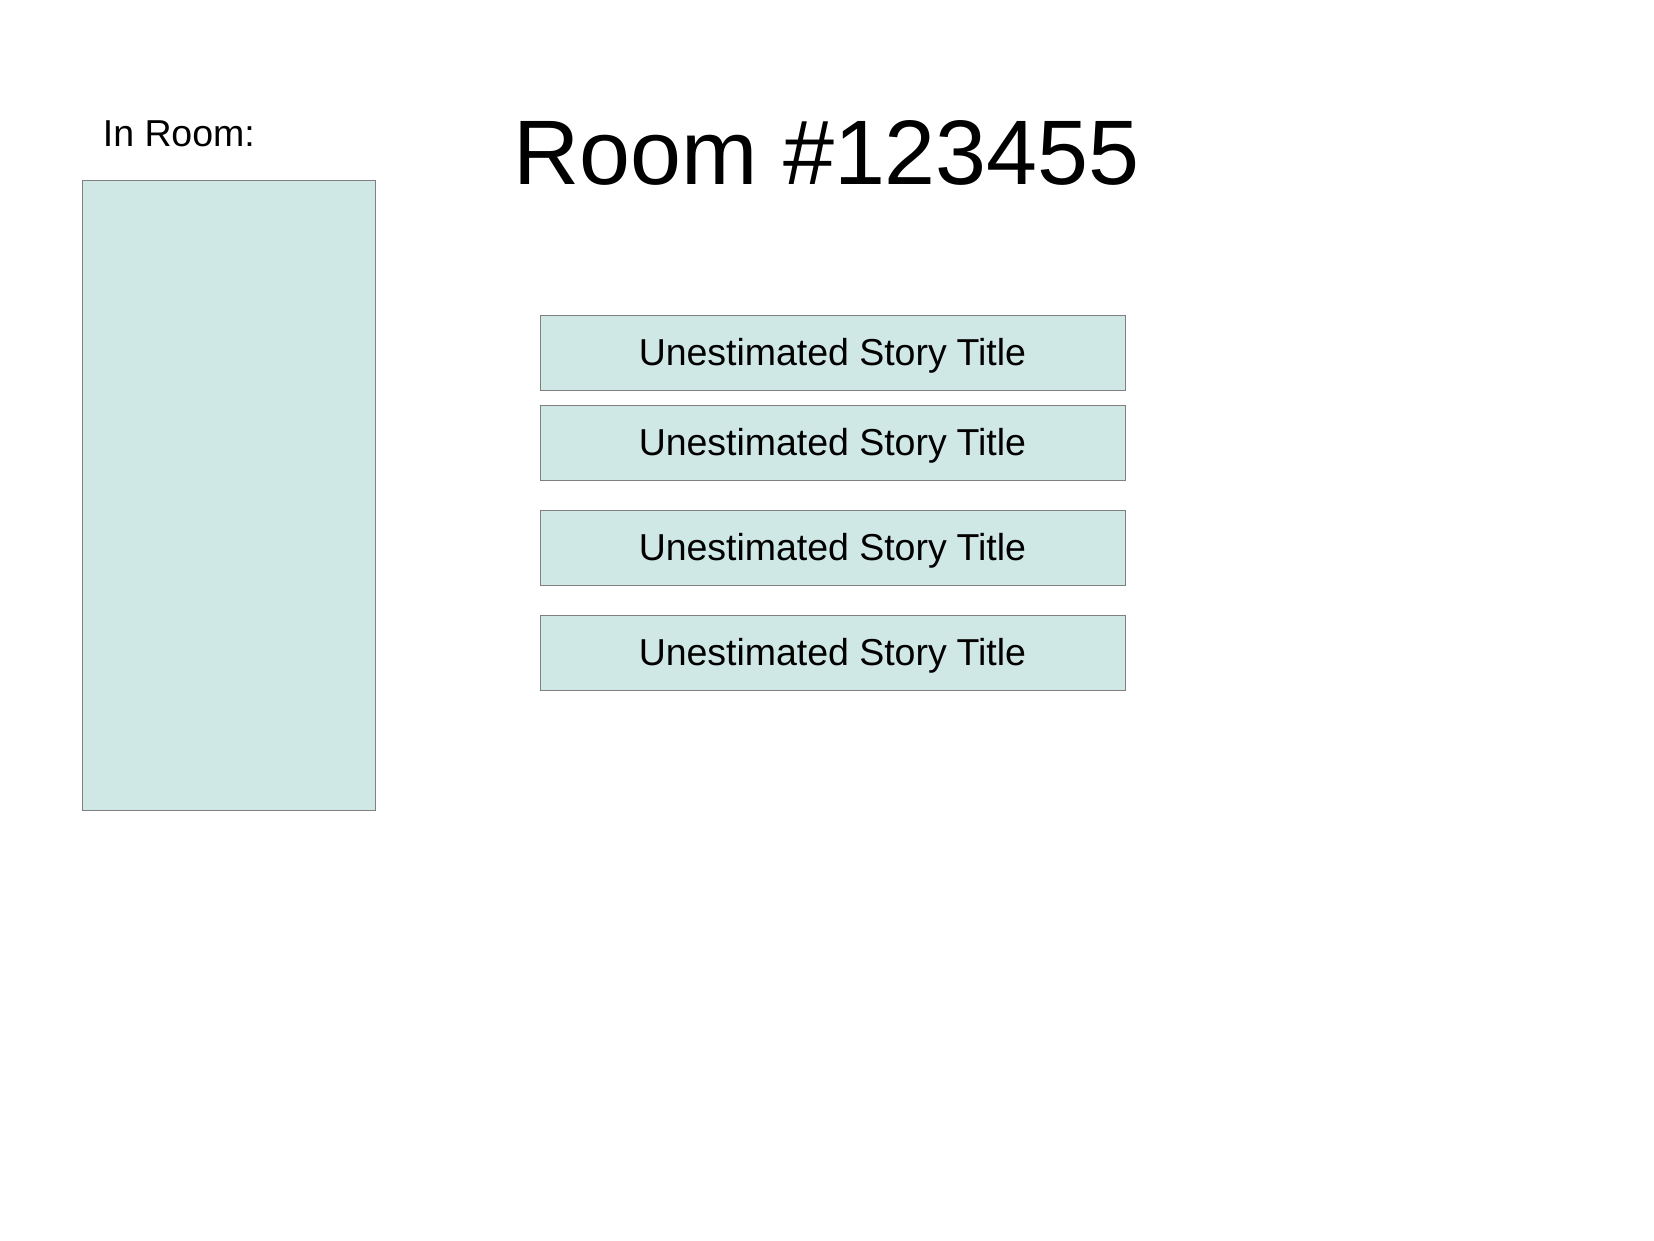

# Room #123455
In Room:
Unestimated Story Title
Unestimated Story Title
Unestimated Story Title
Unestimated Story Title